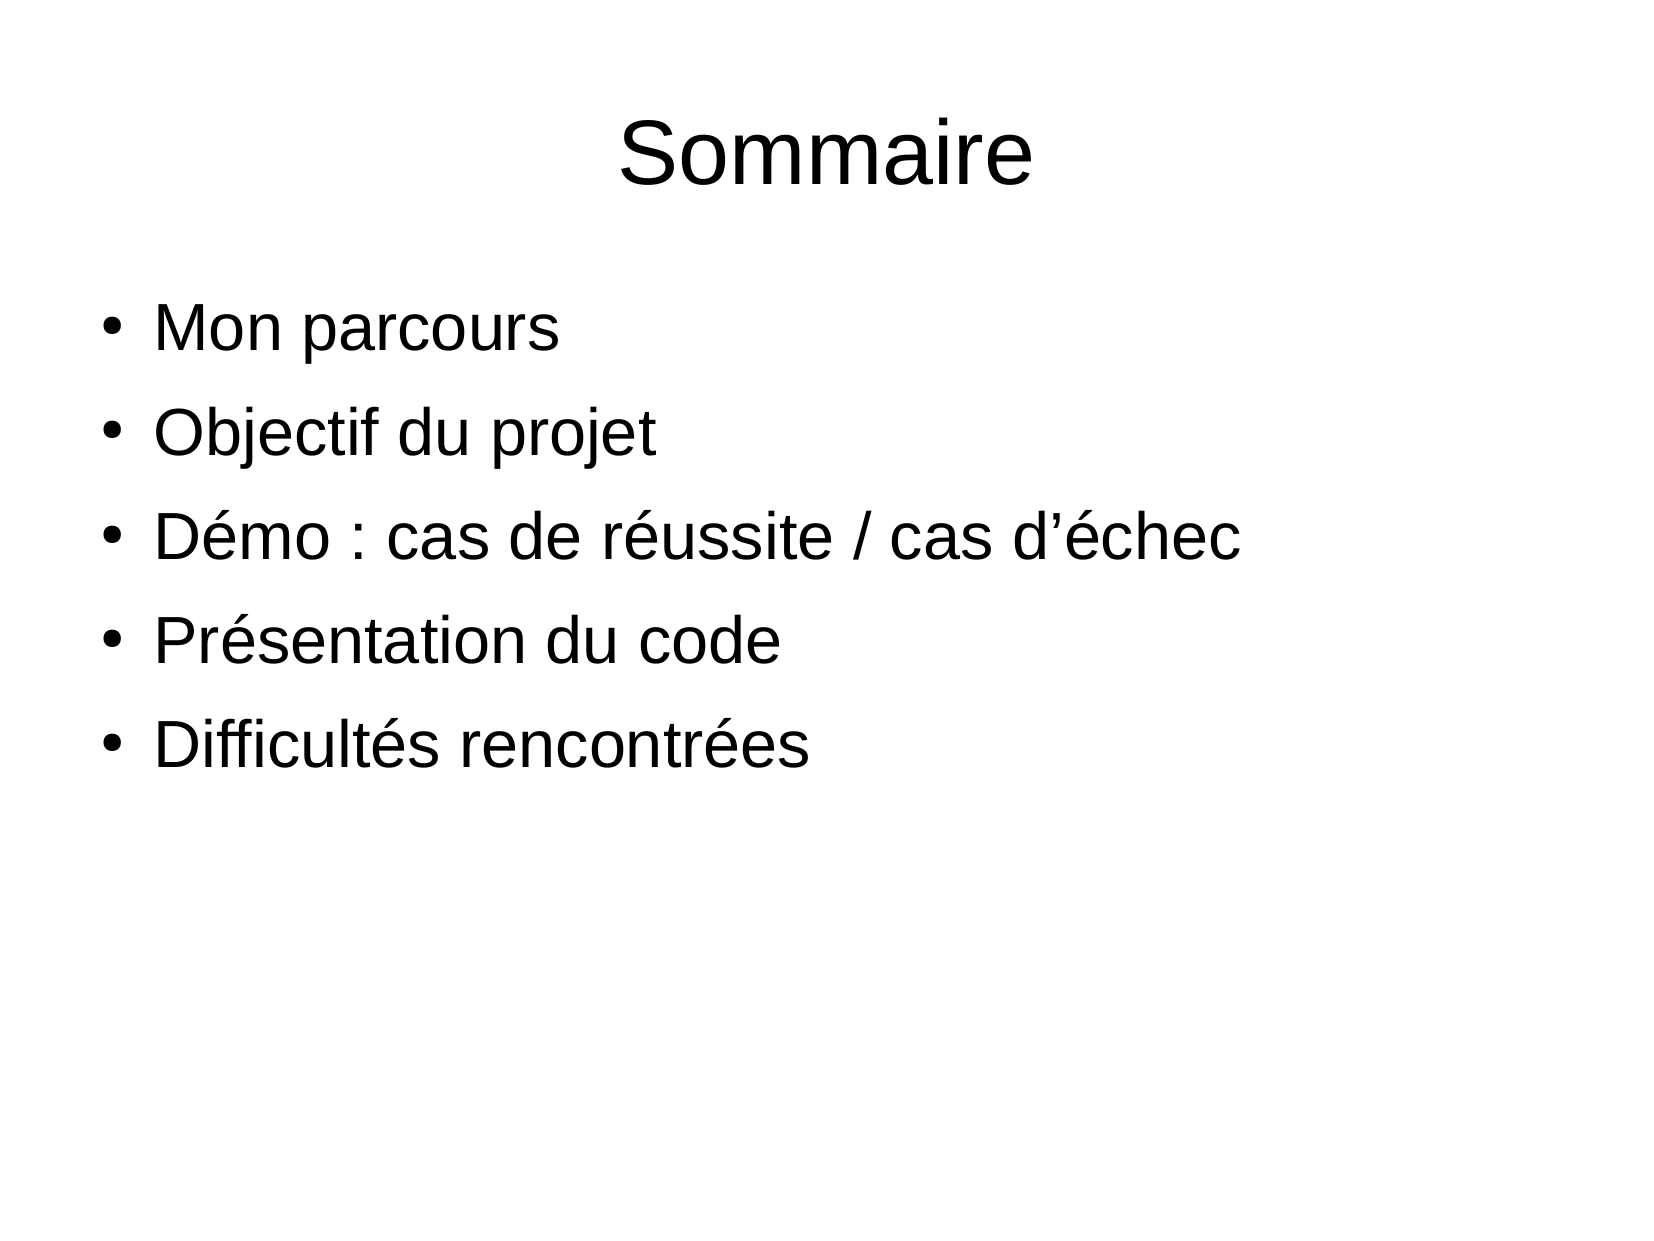

# Sommaire
Mon parcours
Objectif du projet
Démo : cas de réussite / cas d’échec
Présentation du code
Difficultés rencontrées